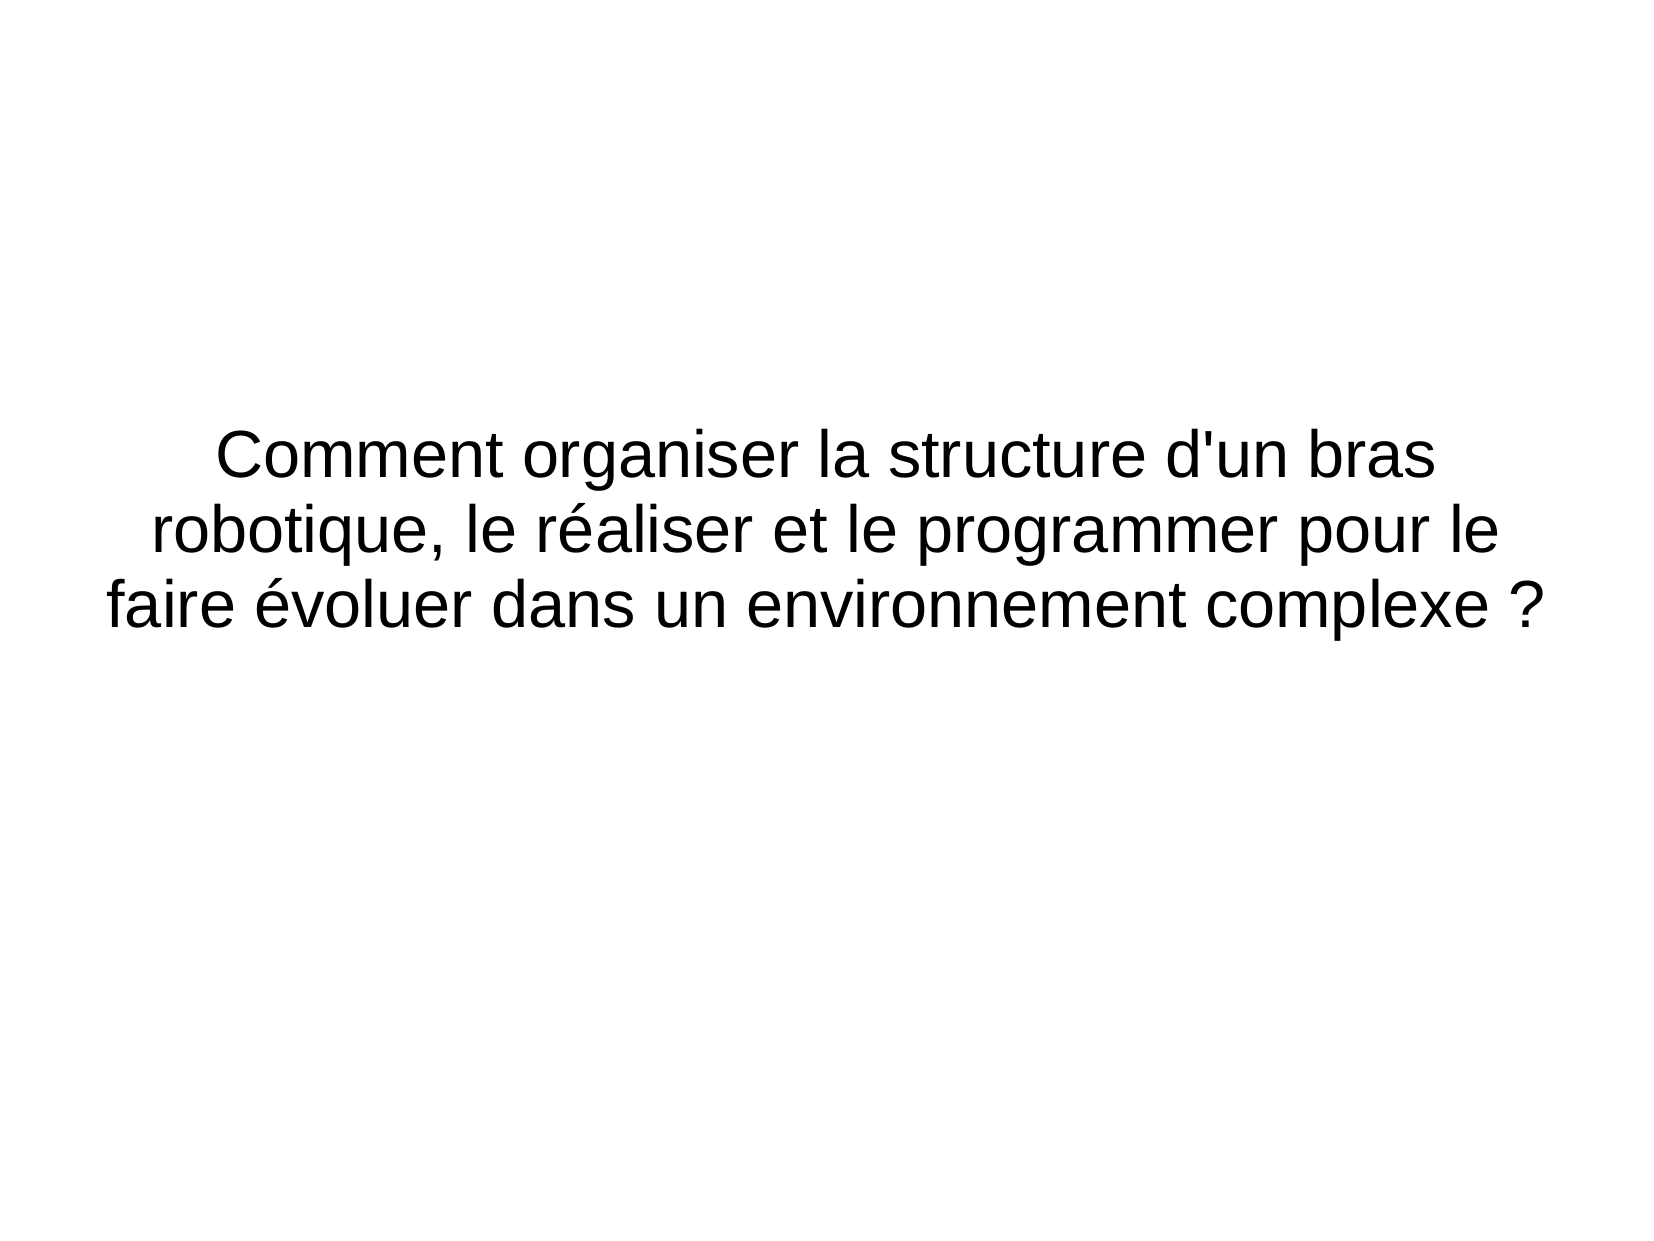

# Comment organiser la structure d'un bras robotique, le réaliser et le programmer pour le faire évoluer dans un environnement complexe ?